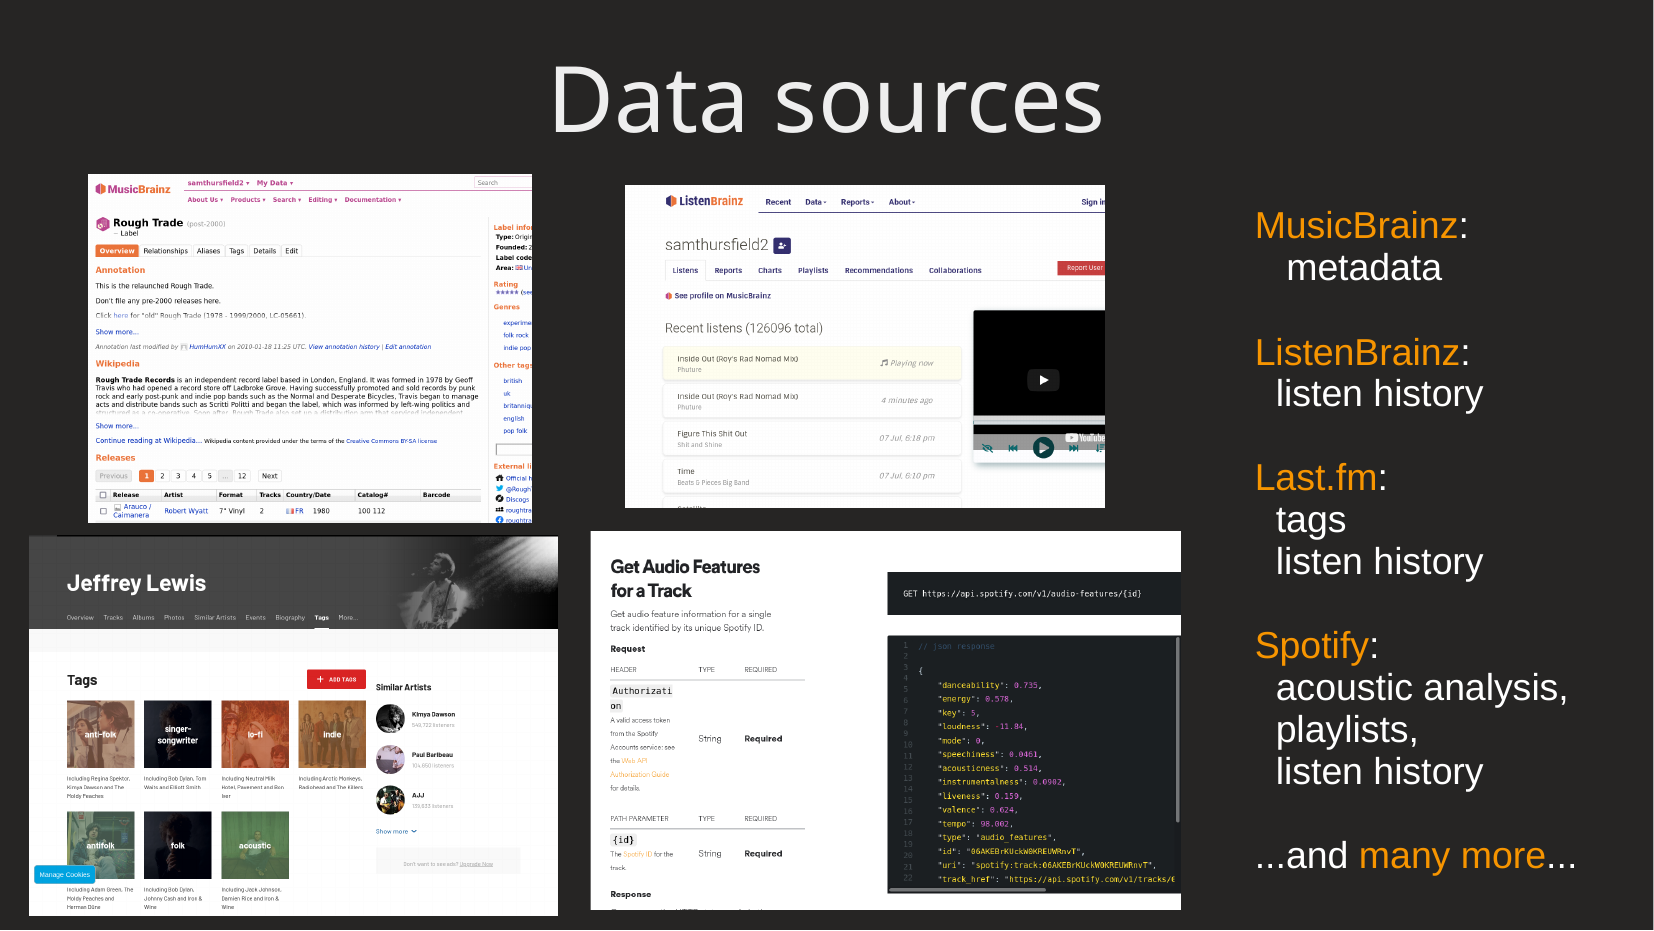

# Data sources
MusicBrainz:
 metadata
ListenBrainz:
 listen history
Last.fm:
 tags
 listen history
Spotify:
 acoustic analysis,
 playlists,
 listen history
...and many more...